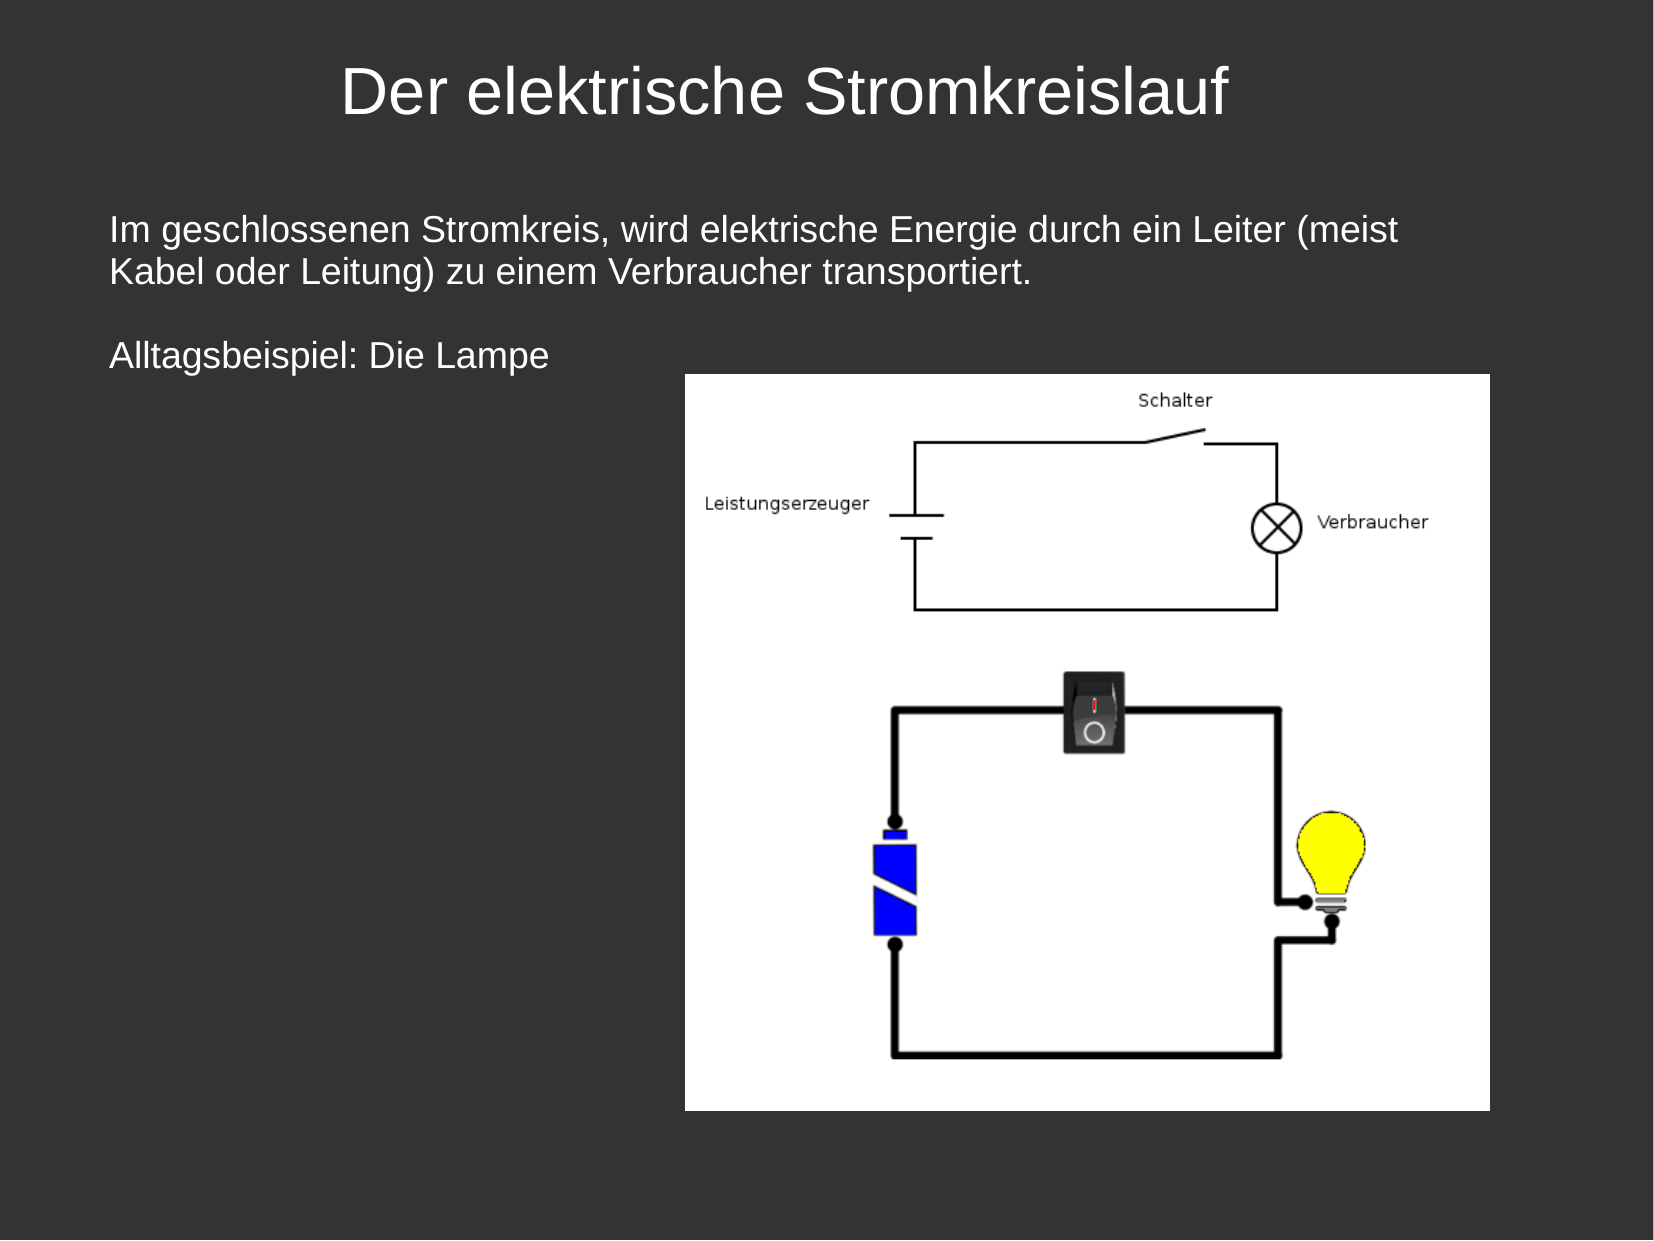

Der elektrische Stromkreislauf
Im geschlossenen Stromkreis, wird elektrische Energie durch ein Leiter (meist Kabel oder Leitung) zu einem Verbraucher transportiert.
Alltagsbeispiel: Die Lampe